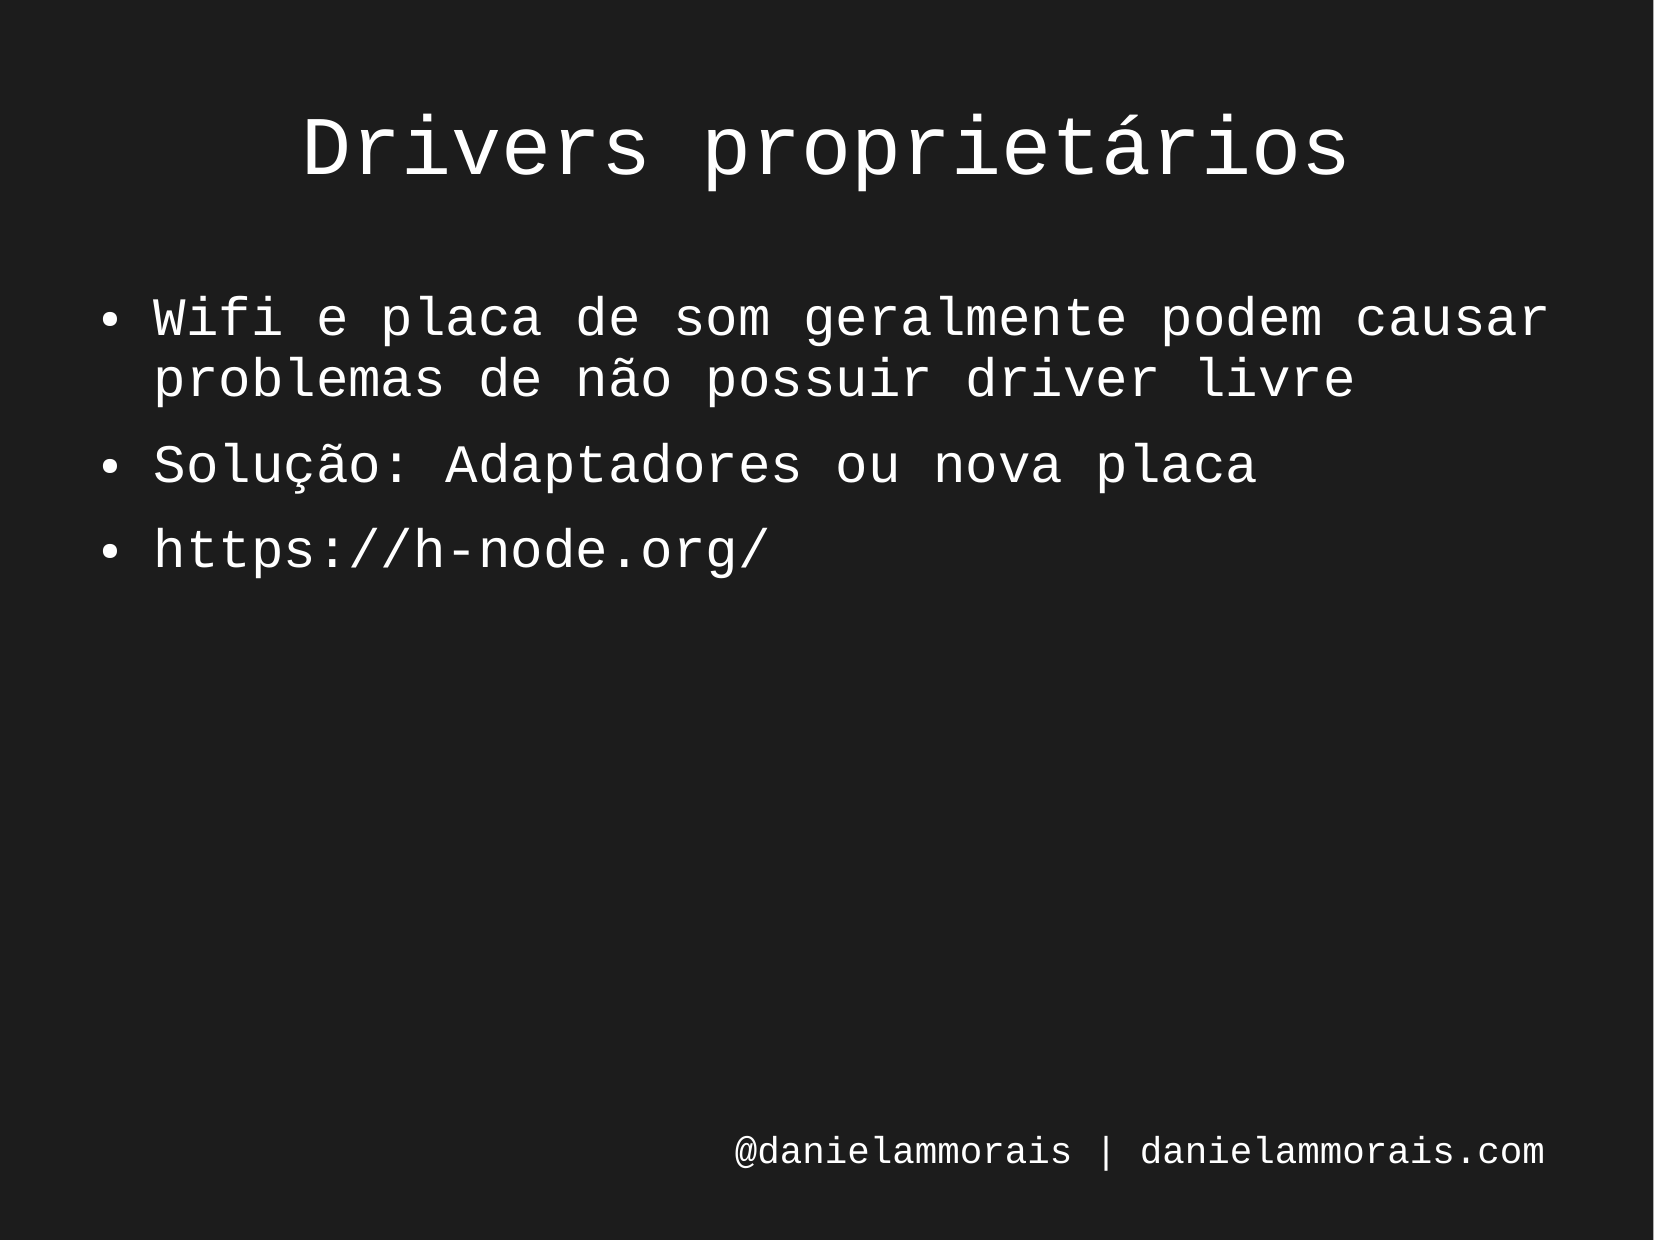

# Drivers proprietários
Wifi e placa de som geralmente podem causar problemas de não possuir driver livre
Solução: Adaptadores ou nova placa
https://h-node.org/
@danielammorais | danielammorais.com